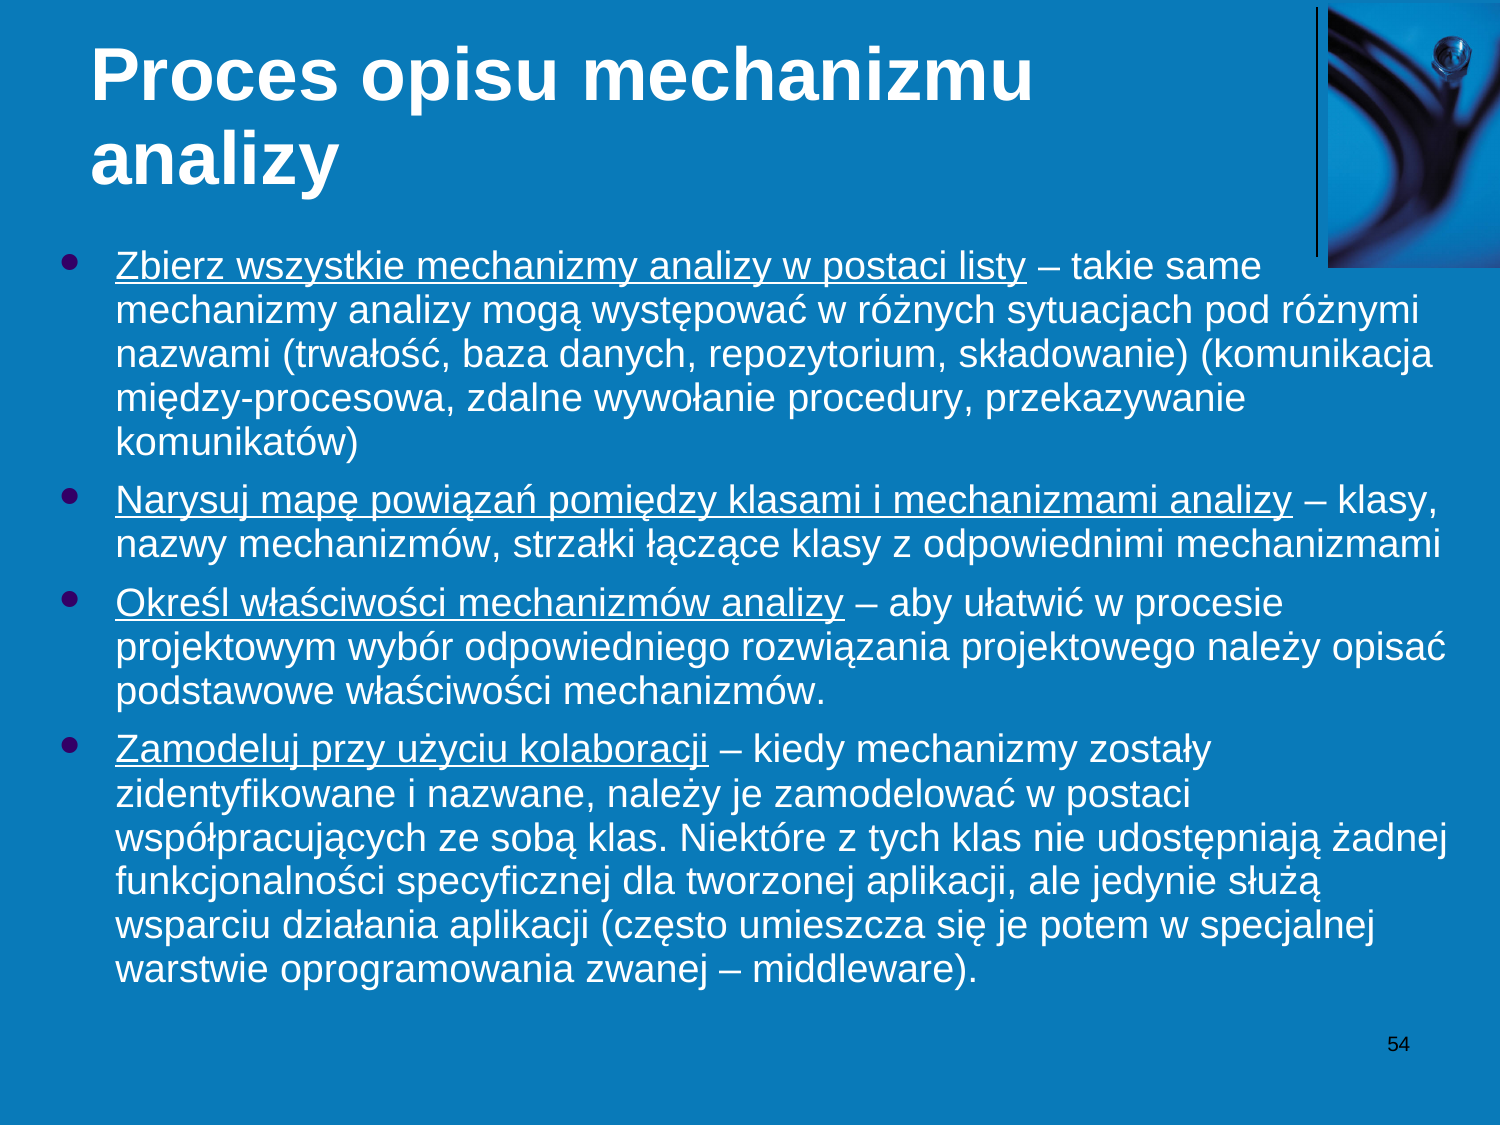

# Proces opisu mechanizmu analizy
Zbierz wszystkie mechanizmy analizy w postaci listy – takie same mechanizmy analizy mogą występować w różnych sytuacjach pod różnymi nazwami (trwałość, baza danych, repozytorium, składowanie) (komunikacja między-procesowa, zdalne wywołanie procedury, przekazywanie komunikatów)
Narysuj mapę powiązań pomiędzy klasami i mechanizmami analizy – klasy, nazwy mechanizmów, strzałki łączące klasy z odpowiednimi mechanizmami
Określ właściwości mechanizmów analizy – aby ułatwić w procesie projektowym wybór odpowiedniego rozwiązania projektowego należy opisać podstawowe właściwości mechanizmów.
Zamodeluj przy użyciu kolaboracji – kiedy mechanizmy zostały zidentyfikowane i nazwane, należy je zamodelować w postaci współpracujących ze sobą klas. Niektóre z tych klas nie udostępniają żadnej funkcjonalności specyficznej dla tworzonej aplikacji, ale jedynie służą wsparciu działania aplikacji (często umieszcza się je potem w specjalnej warstwie oprogramowania zwanej – middleware).
54